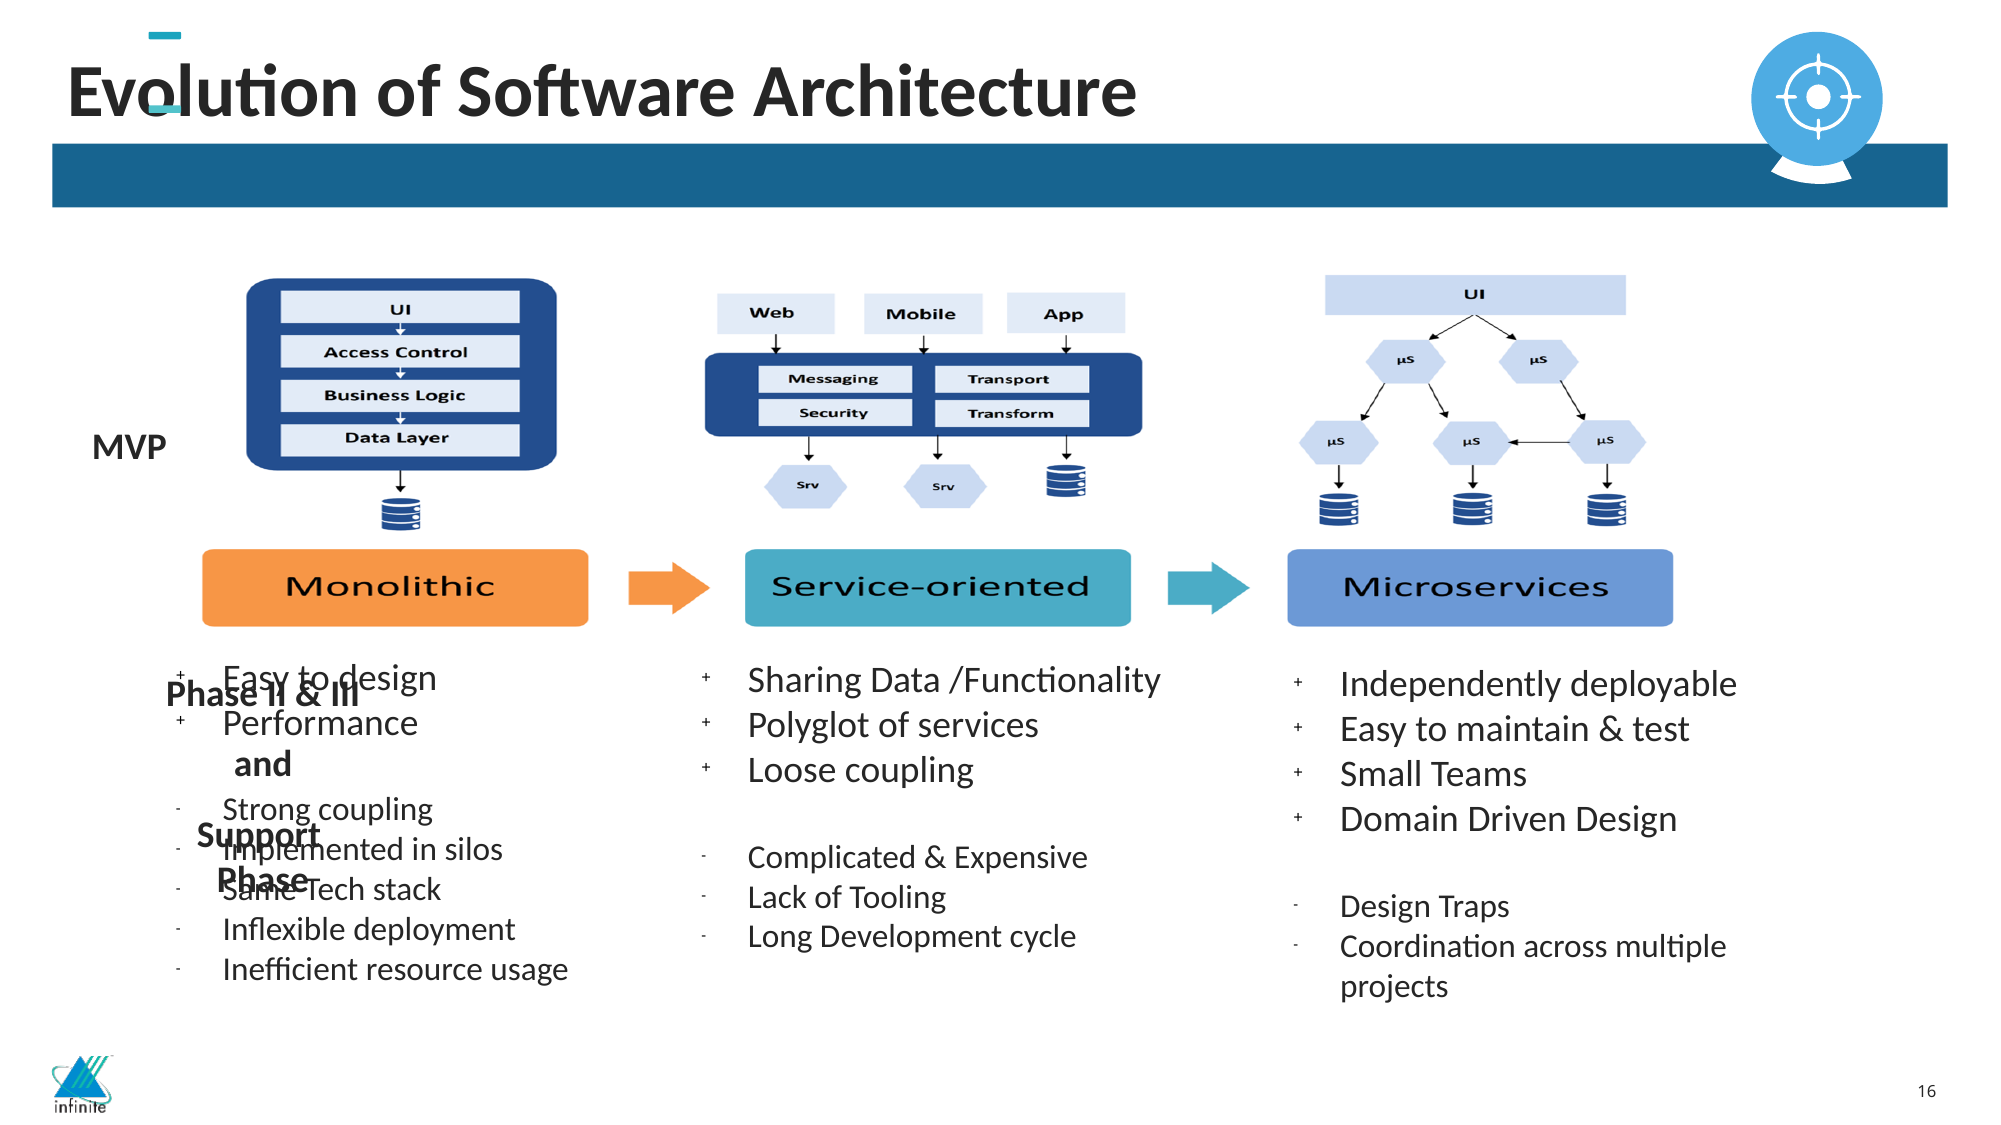

Evolution of Software Architecture
MVP Phase
Easy to design
Performance
Strong coupling
Implemented in silos
Same Tech stack
Inflexible deployment
Inefficient resource usage
Sharing Data /Functionality
Polyglot of services
Loose coupling
Complicated & Expensive
Lack of Tooling
Long Development cycle
Independently deployable
Easy to maintain & test
Small Teams
Domain Driven Design
Design Traps
Coordination across multiple projects
Phase II & III
and
Support
Phase